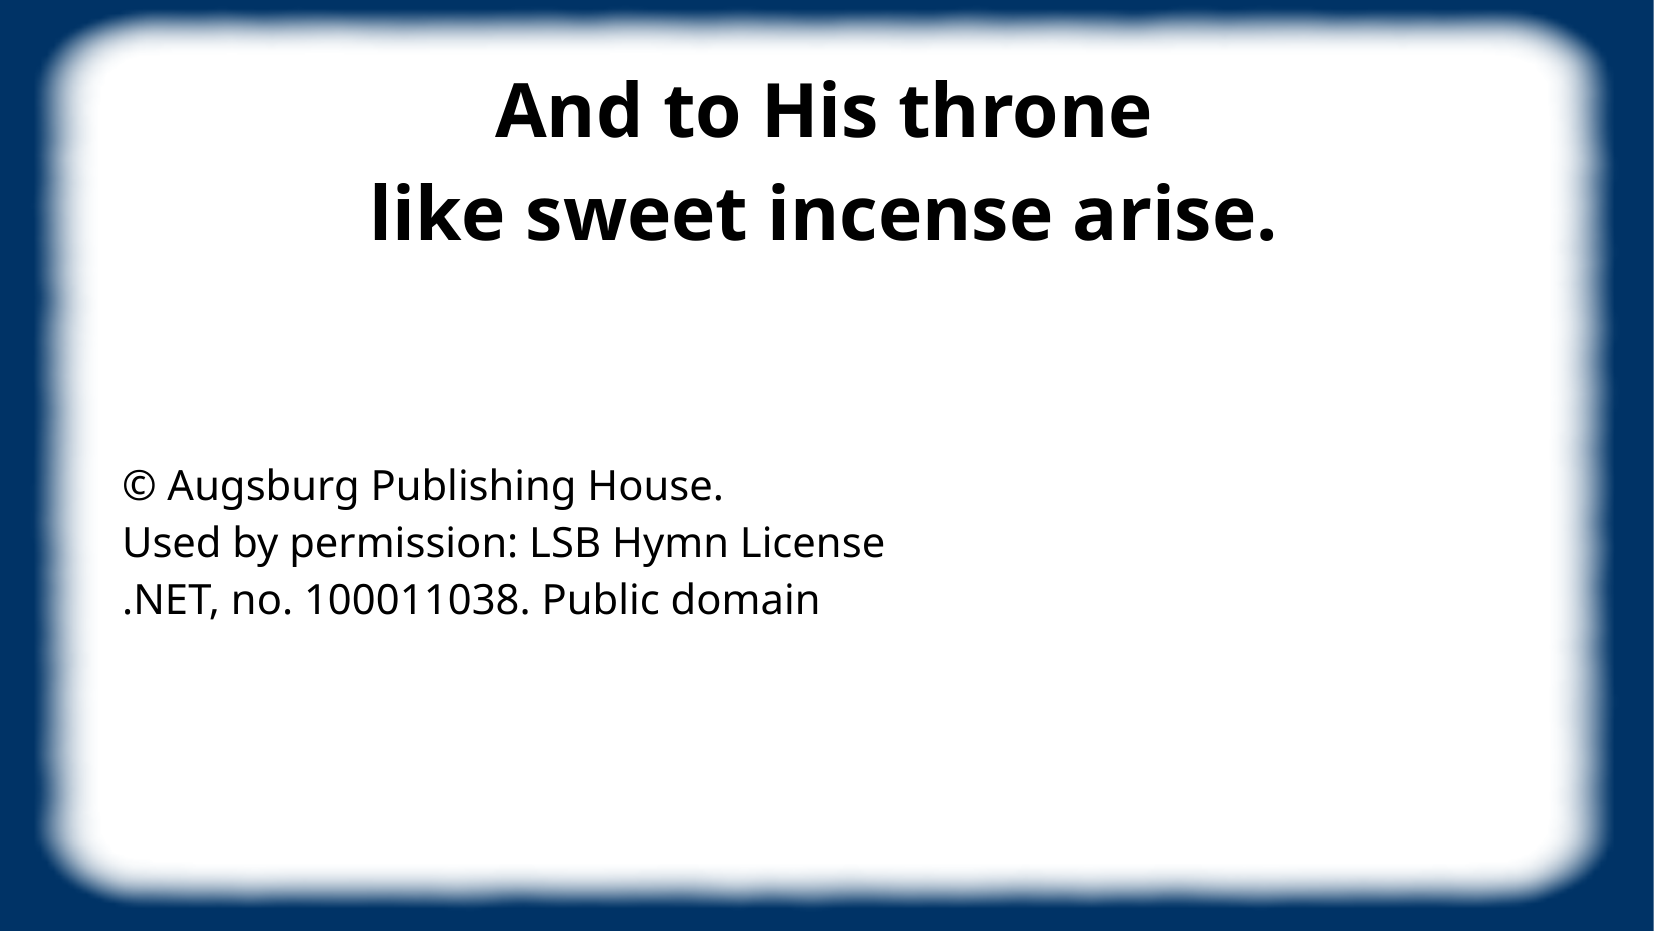

And to His throne
like sweet incense arise.
© Augsburg Publishing House.
Used by permission: LSB Hymn License
.NET, no. 100011038. Public domain